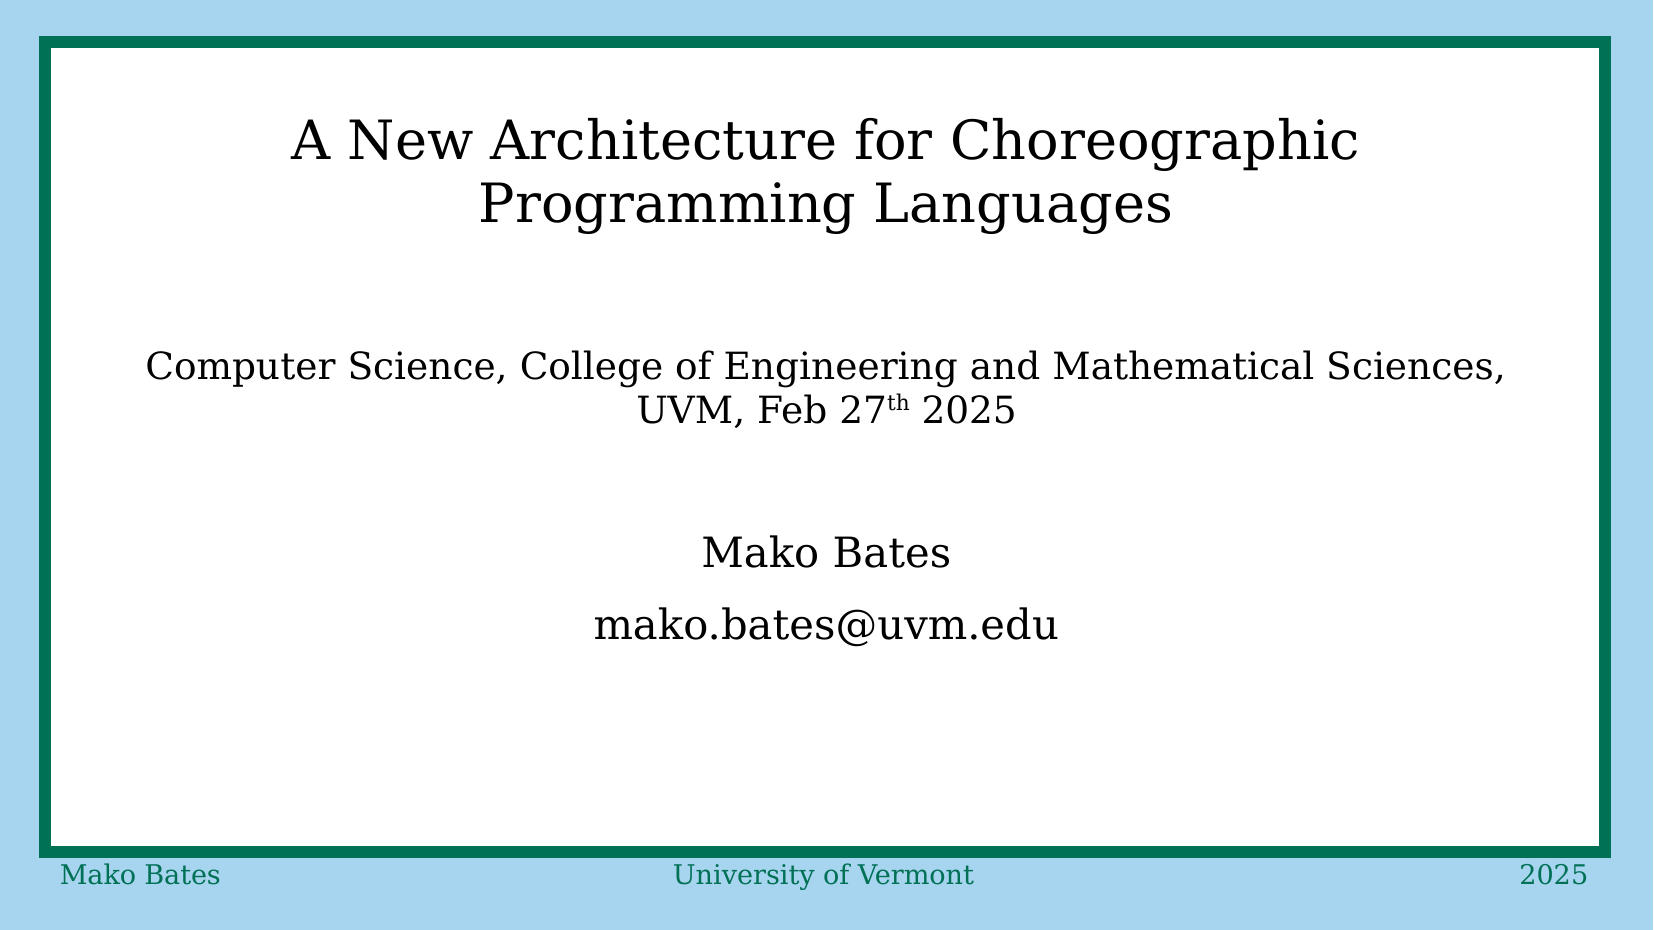

A New Architecture for Choreographic Programming Languages
Computer Science, College of Engineering and Mathematical Sciences, UVM, Feb 27th 2025
Mako Bates
mako.bates@uvm.edu